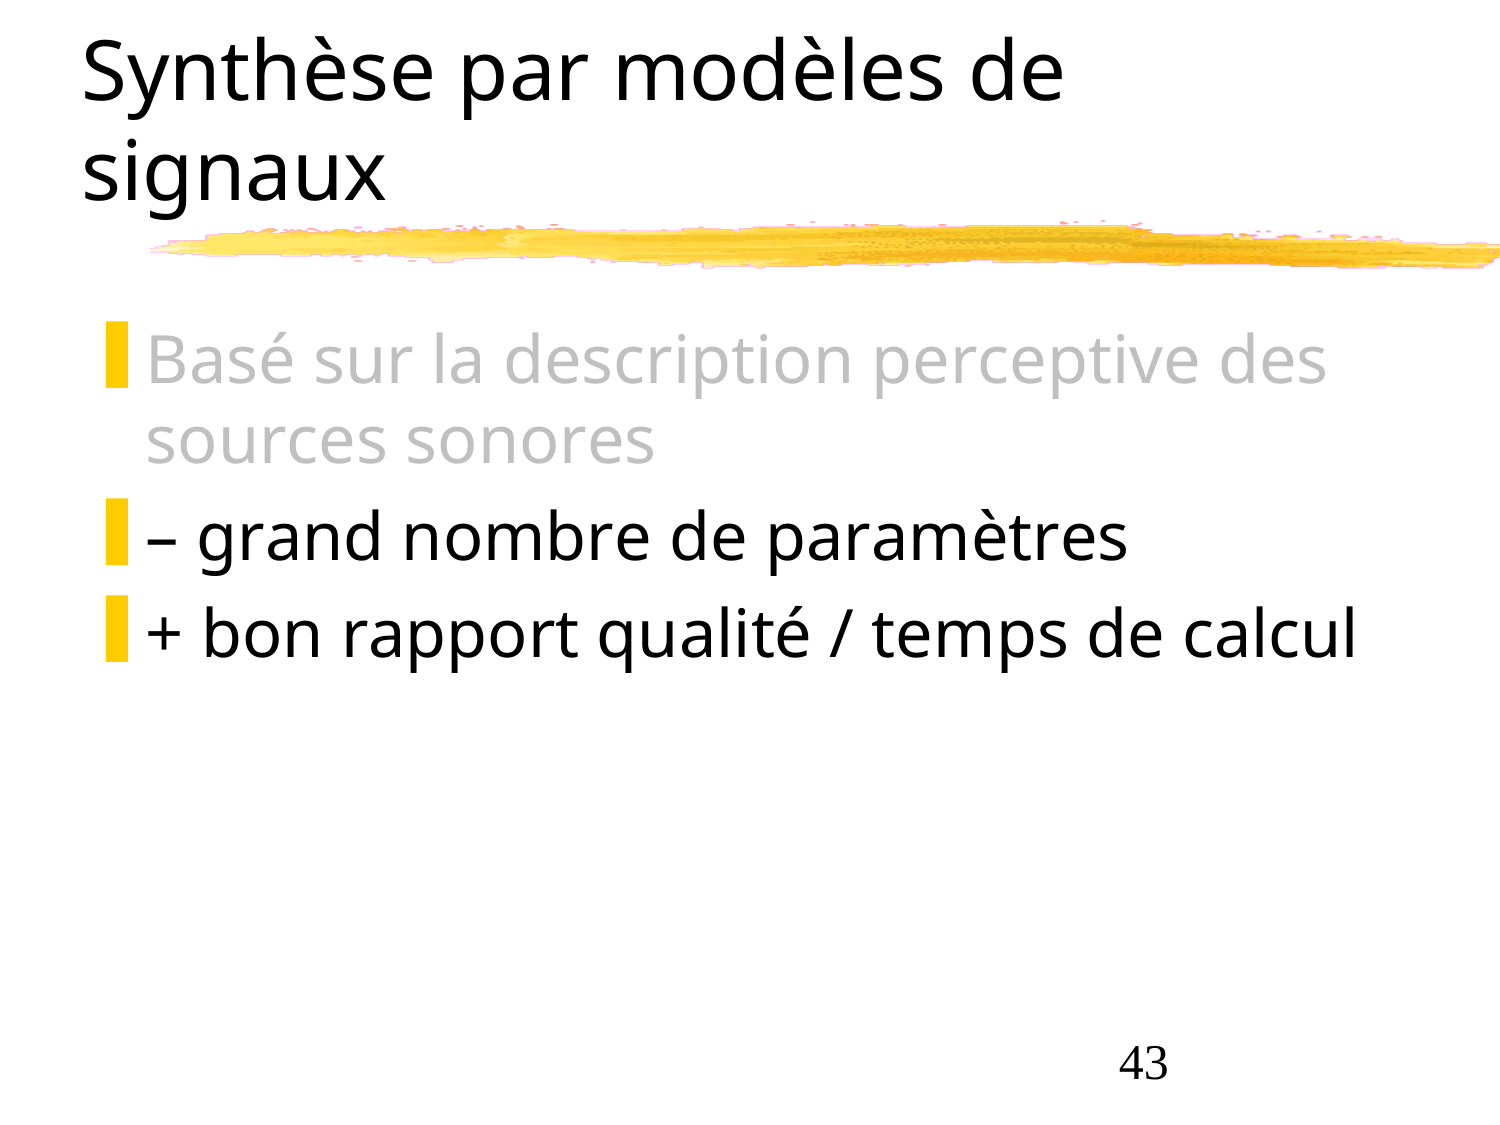

# Synthèse par modèles de signaux
Basé sur la description perceptive des sources sonores
– grand nombre de paramètres
+ bon rapport qualité / temps de calcul
43